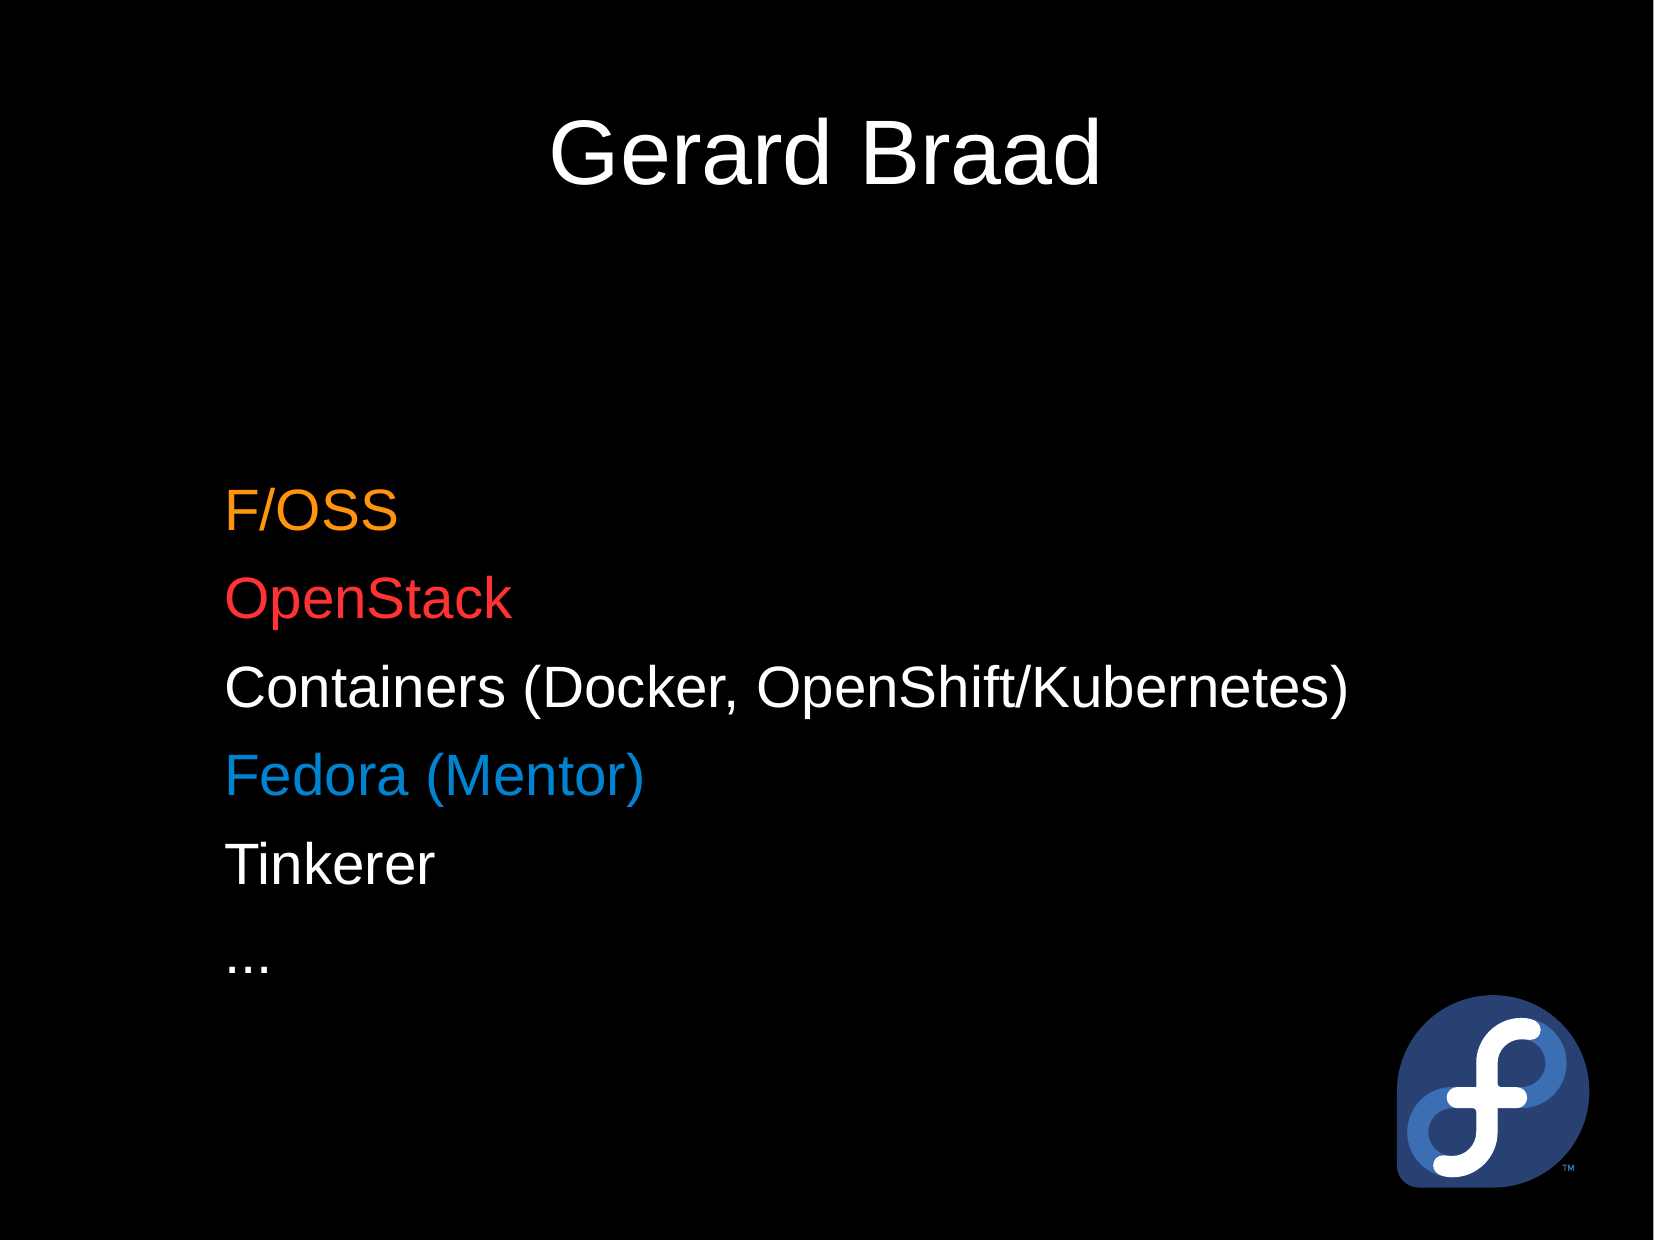

# Gerard Braad
F/OSS
OpenStack
Containers (Docker, OpenShift/Kubernetes)
Fedora (Mentor)
Tinkerer
...